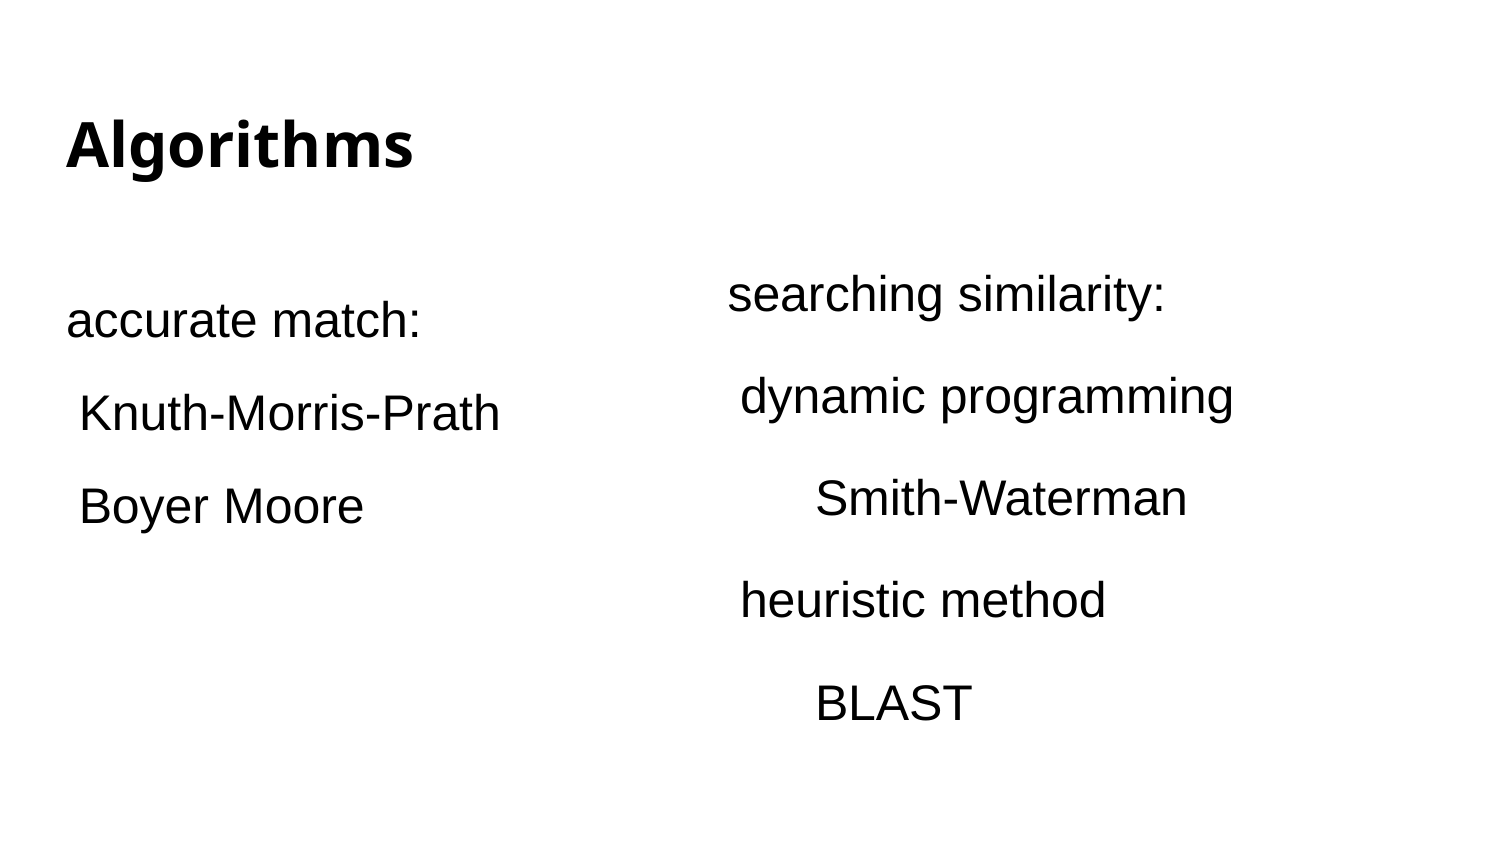

# Algorithms
searching similarity:
dynamic programming
Smith-Waterman
heuristic method
BLAST
accurate match:
Knuth-Morris-Prath
Boyer Moore